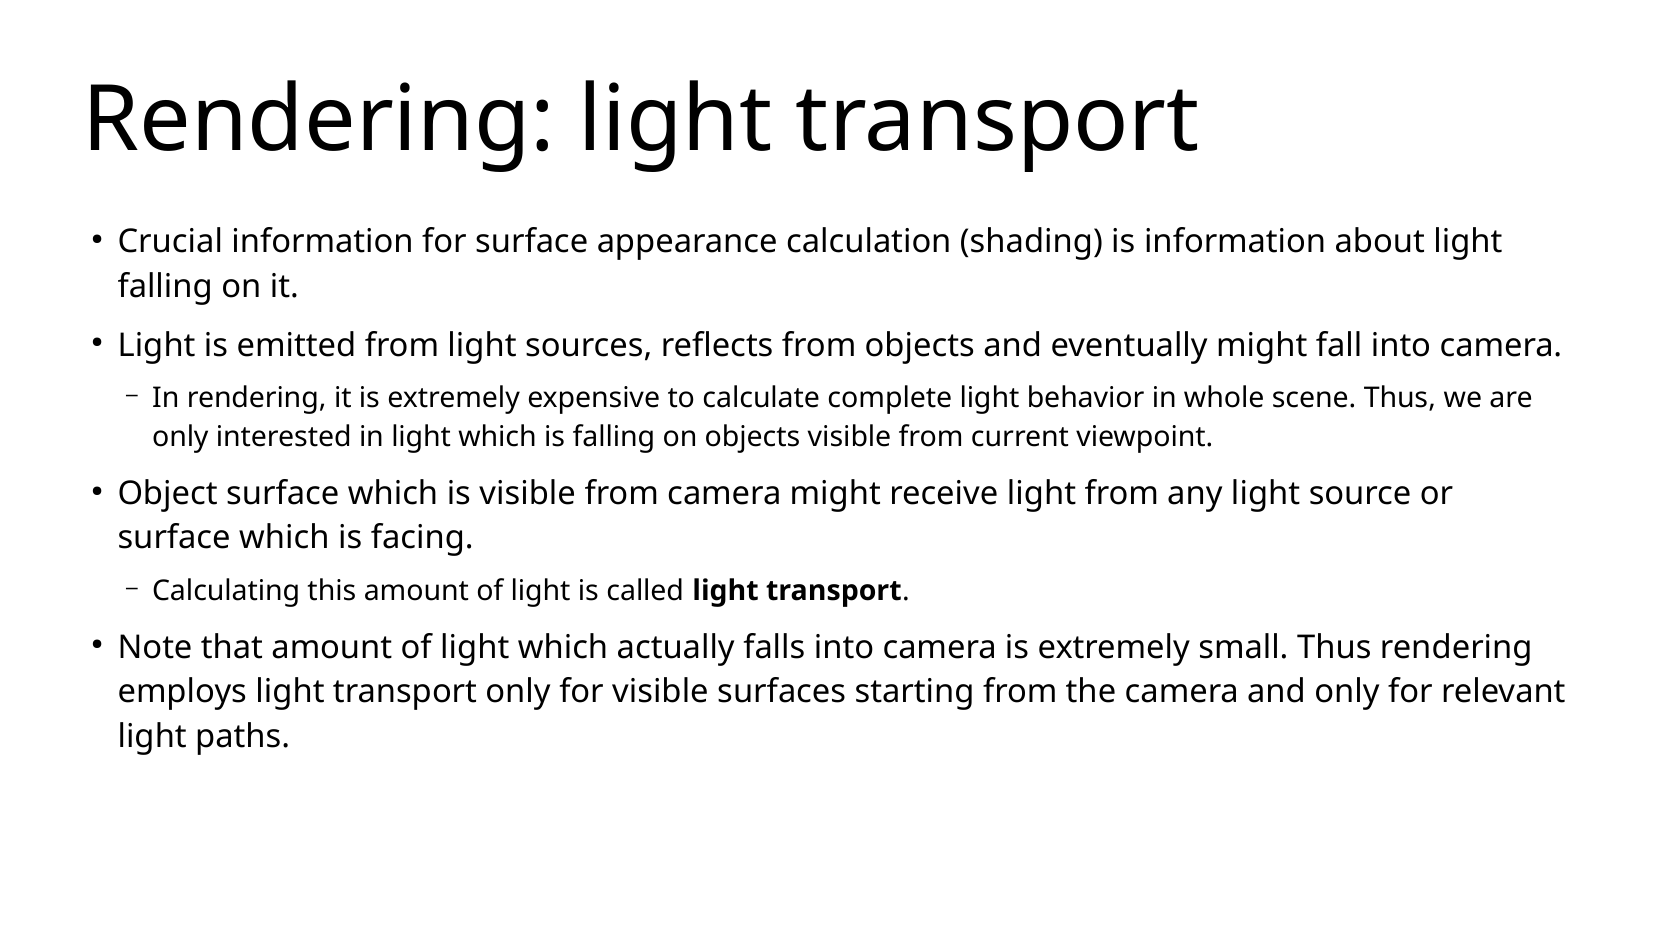

# Rendering: light transport
Crucial information for surface appearance calculation (shading) is information about light falling on it.
Light is emitted from light sources, reflects from objects and eventually might fall into camera.
In rendering, it is extremely expensive to calculate complete light behavior in whole scene. Thus, we are only interested in light which is falling on objects visible from current viewpoint.
Object surface which is visible from camera might receive light from any light source or surface which is facing.
Calculating this amount of light is called light transport.
Note that amount of light which actually falls into camera is extremely small. Thus rendering employs light transport only for visible surfaces starting from the camera and only for relevant light paths.